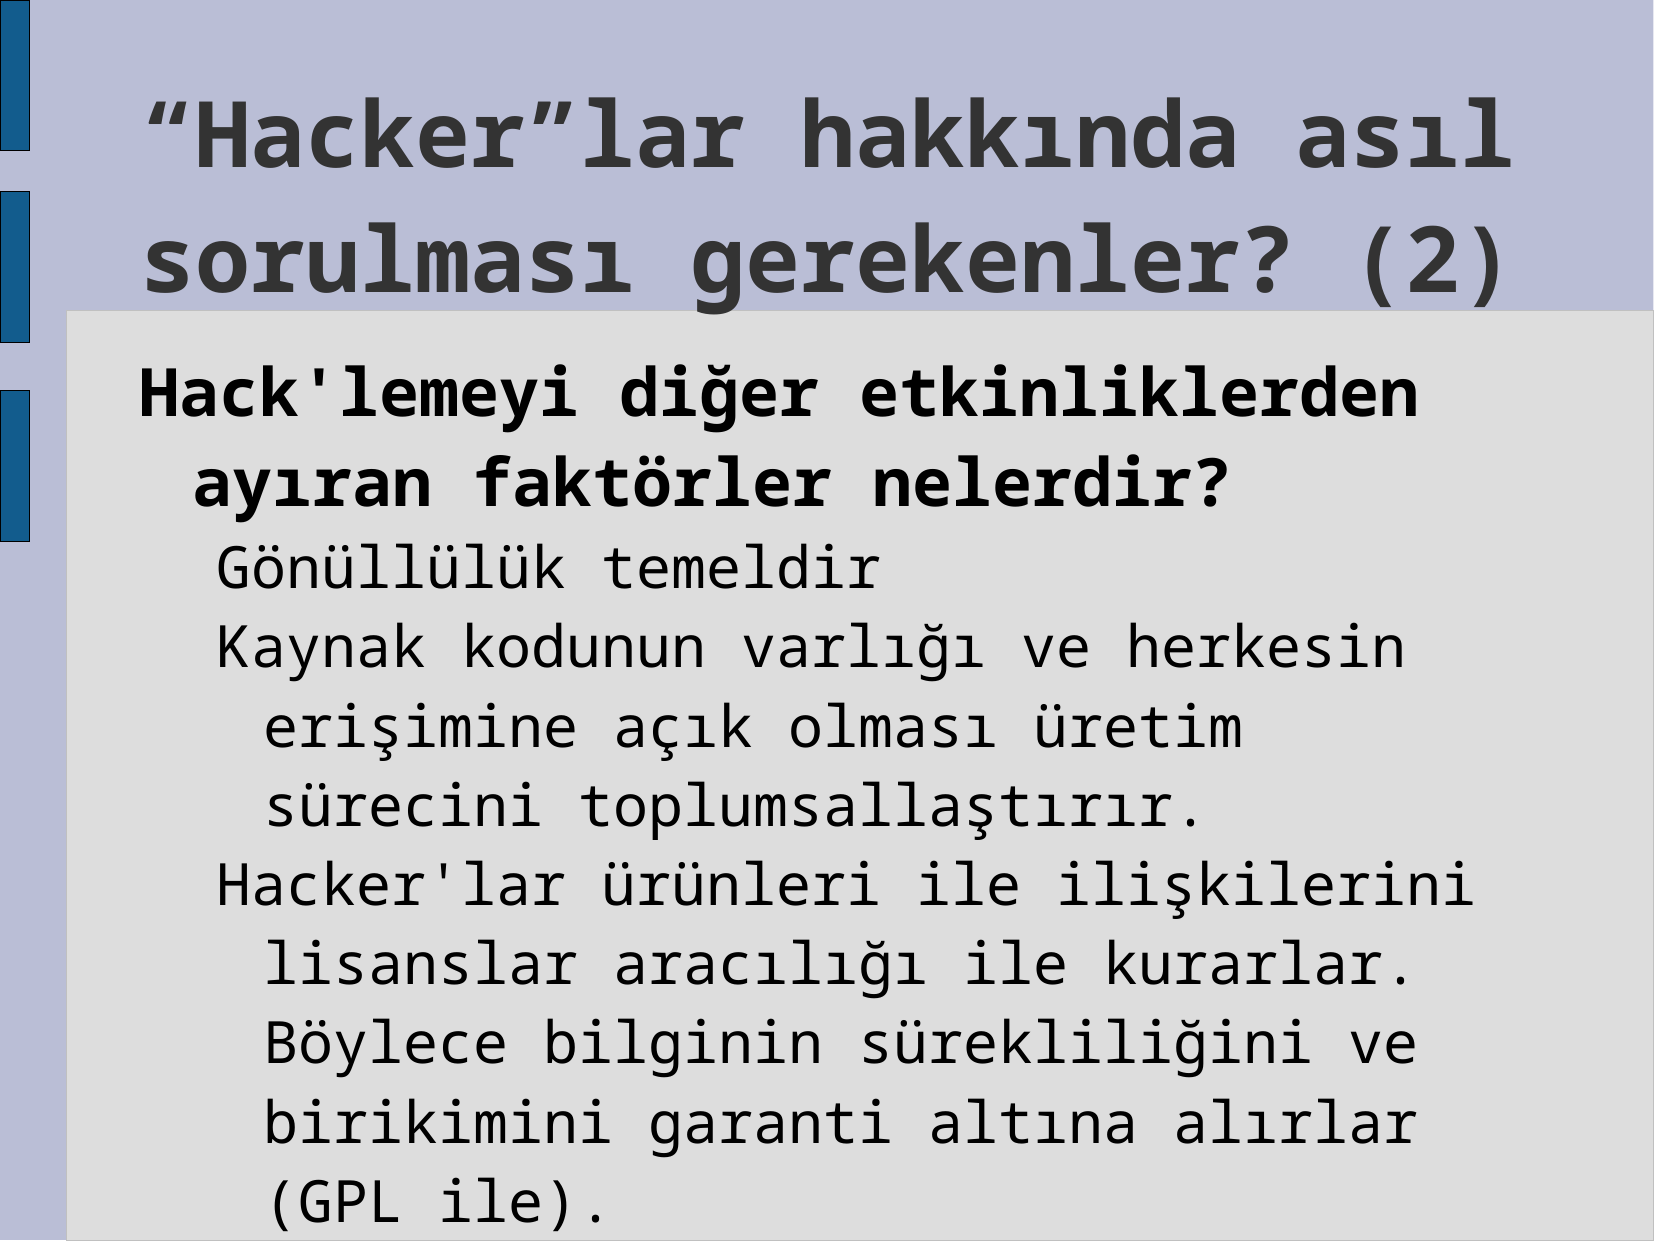

# “Hacker”lar hakkında asıl sorulması gerekenler? (2)
Hack'lemeyi diğer etkinliklerden ayıran faktörler nelerdir?
Gönüllülük temeldir
Kaynak kodunun varlığı ve herkesin erişimine açık olması üretim sürecini toplumsallaştırır.
Hacker'lar ürünleri ile ilişkilerini lisanslar aracılığı ile kurarlar. Böylece bilginin sürekliliğini ve birikimini garanti altına alırlar (GPL ile).